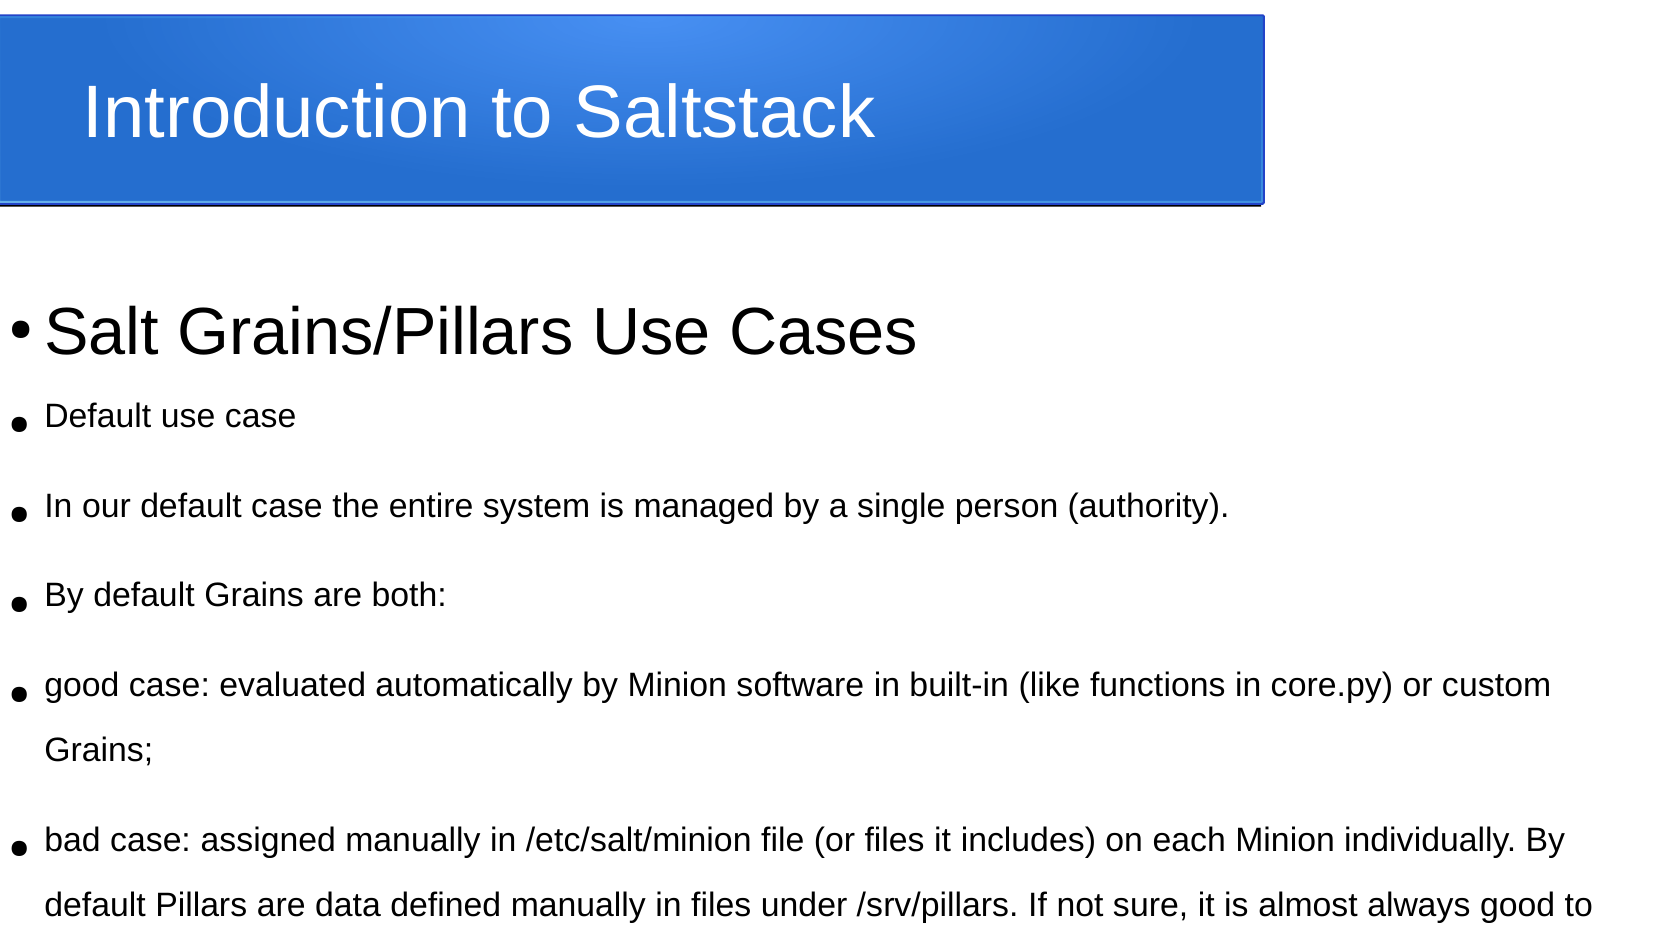

# Introduction to Saltstack
Salt Grains/Pillars Use Cases
Default use case
In our default case the entire system is managed by a single person (authority).
By default Grains are both:
good case: evaluated automatically by Minion software in built-in (like functions in core.py) or custom Grains;
bad case: assigned manually in /etc/salt/minion file (or files it includes) on each Minion individually. By default Pillars are data defined manually in files under /srv/pillars. If not sure, it is almost always good to define required data in pillar (first).